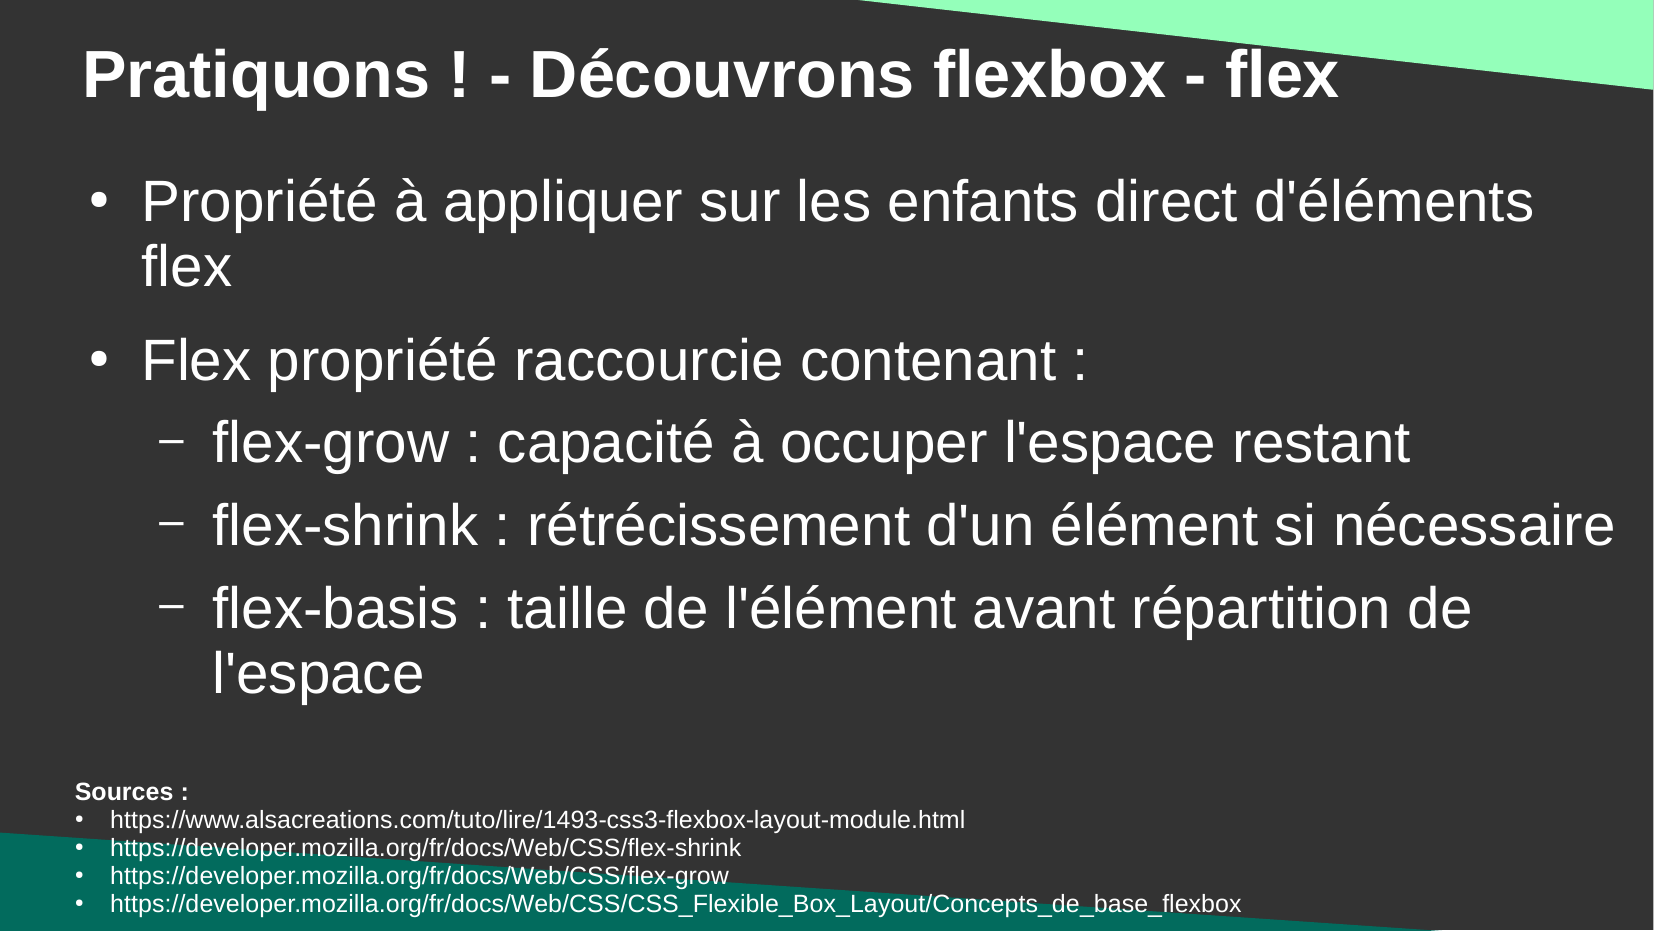

# Pratiquons ! - Découvrons flexbox - flex
Propriété à appliquer sur les enfants direct d'éléments flex
Flex propriété raccourcie contenant :
flex-grow : capacité à occuper l'espace restant
flex-shrink : rétrécissement d'un élément si nécessaire
flex-basis : taille de l'élément avant répartition de l'espace
Sources :
https://www.alsacreations.com/tuto/lire/1493-css3-flexbox-layout-module.html
https://developer.mozilla.org/fr/docs/Web/CSS/flex-shrink
https://developer.mozilla.org/fr/docs/Web/CSS/flex-grow
https://developer.mozilla.org/fr/docs/Web/CSS/CSS_Flexible_Box_Layout/Concepts_de_base_flexbox